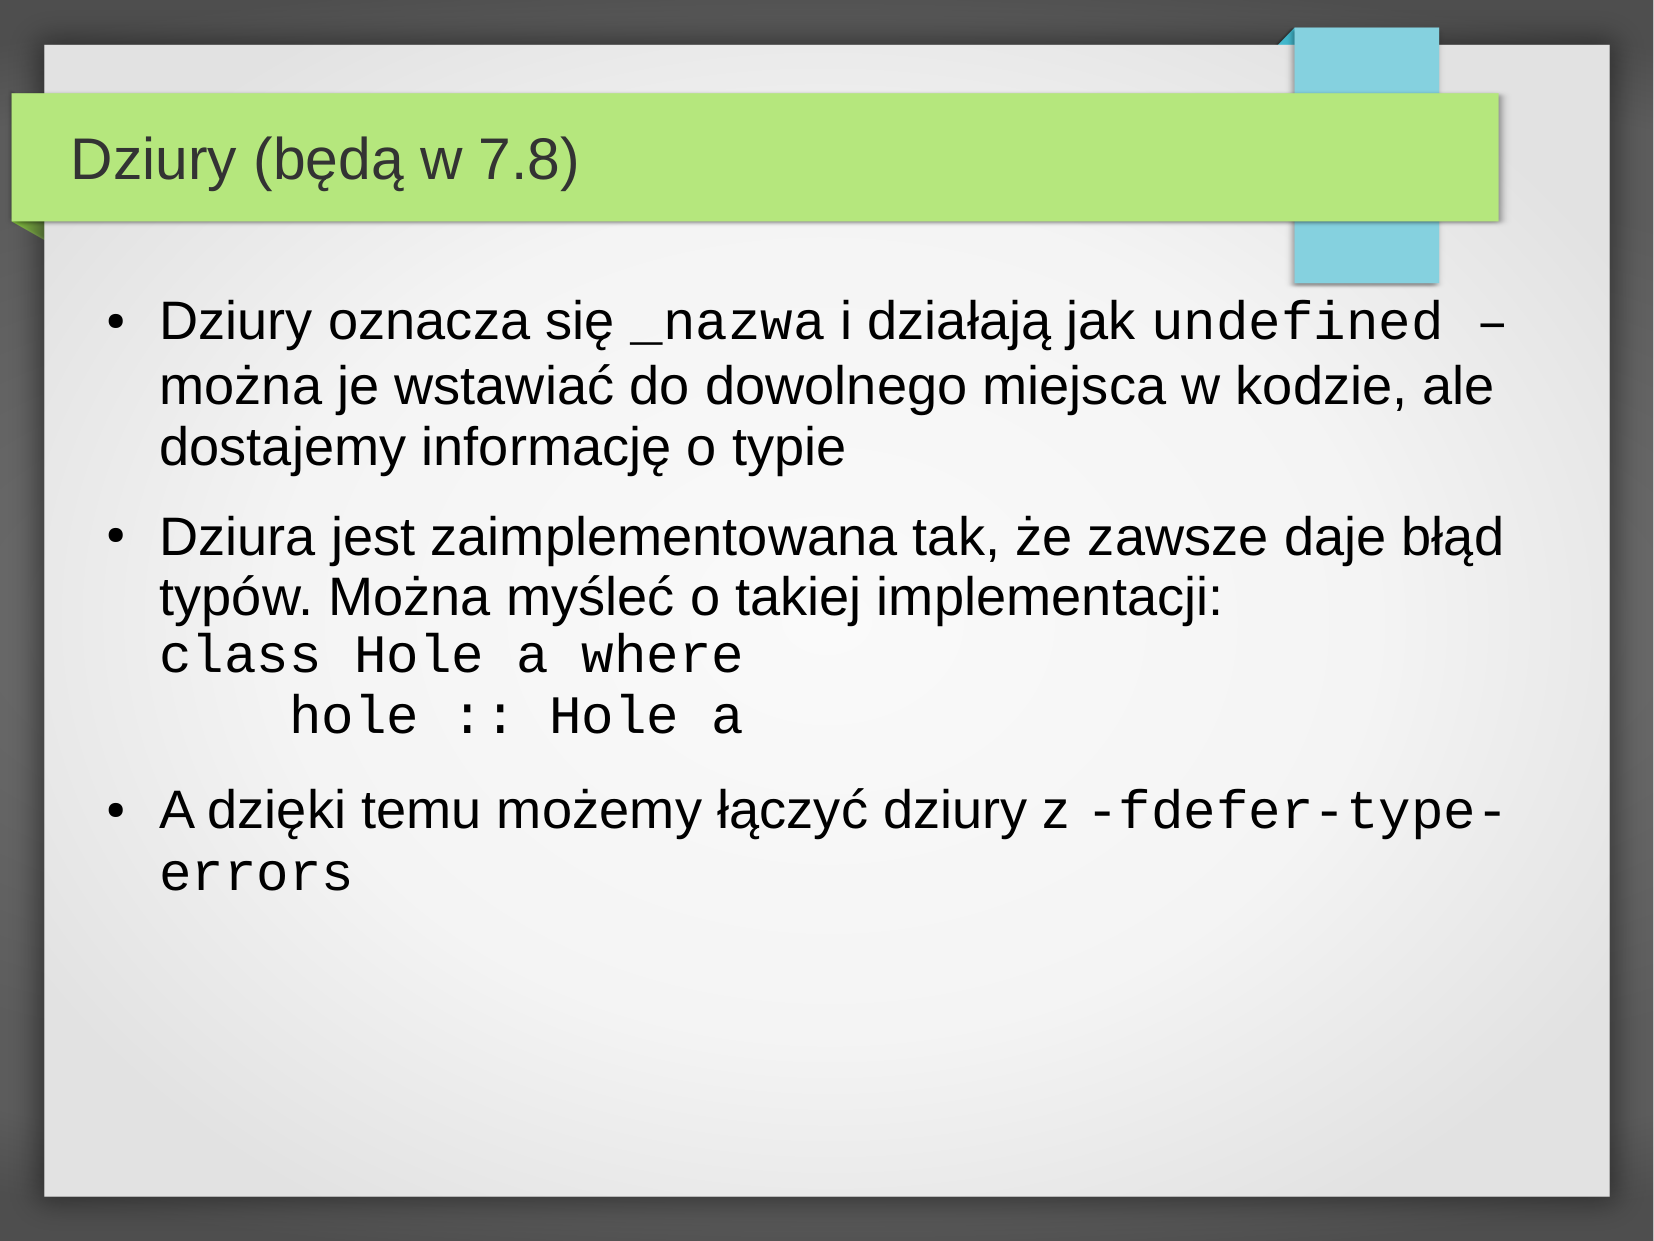

# Dziury (będą w 7.8)
Dziury oznacza się _nazwa i działają jak undefined – można je wstawiać do dowolnego miejsca w kodzie, ale dostajemy informację o typie
Dziura jest zaimplementowana tak, że zawsze daje błąd typów. Można myśleć o takiej implementacji:
class Hole a where
 hole :: Hole a
A dzięki temu możemy łączyć dziury z -fdefer-type-errors